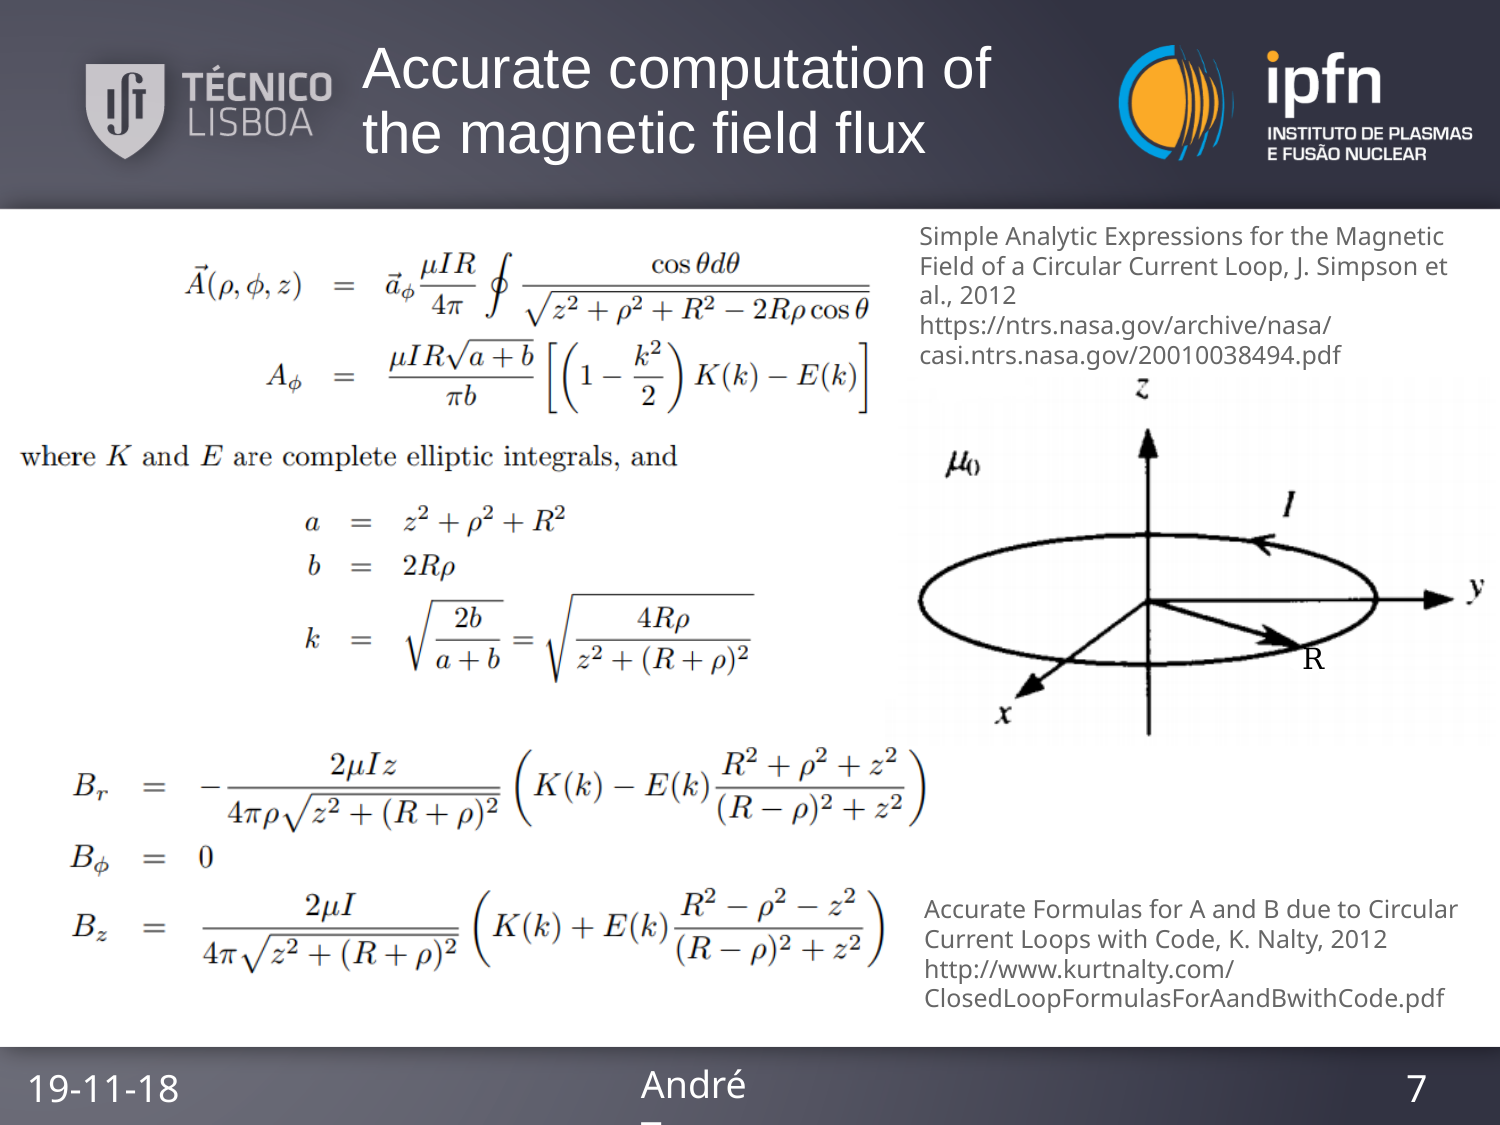

# Accurate computation of the magnetic field flux
Simple Analytic Expressions for the Magnetic
Field of a Circular Current Loop, J. Simpson et al., 2012
https://ntrs.nasa.gov/archive/nasa/casi.ntrs.nasa.gov/20010038494.pdf
R
Accurate Formulas for A and B due to Circular
Current Loops with Code, K. Nalty, 2012
http://www.kurtnalty.com/ClosedLoopFormulasForAandBwithCode.pdf